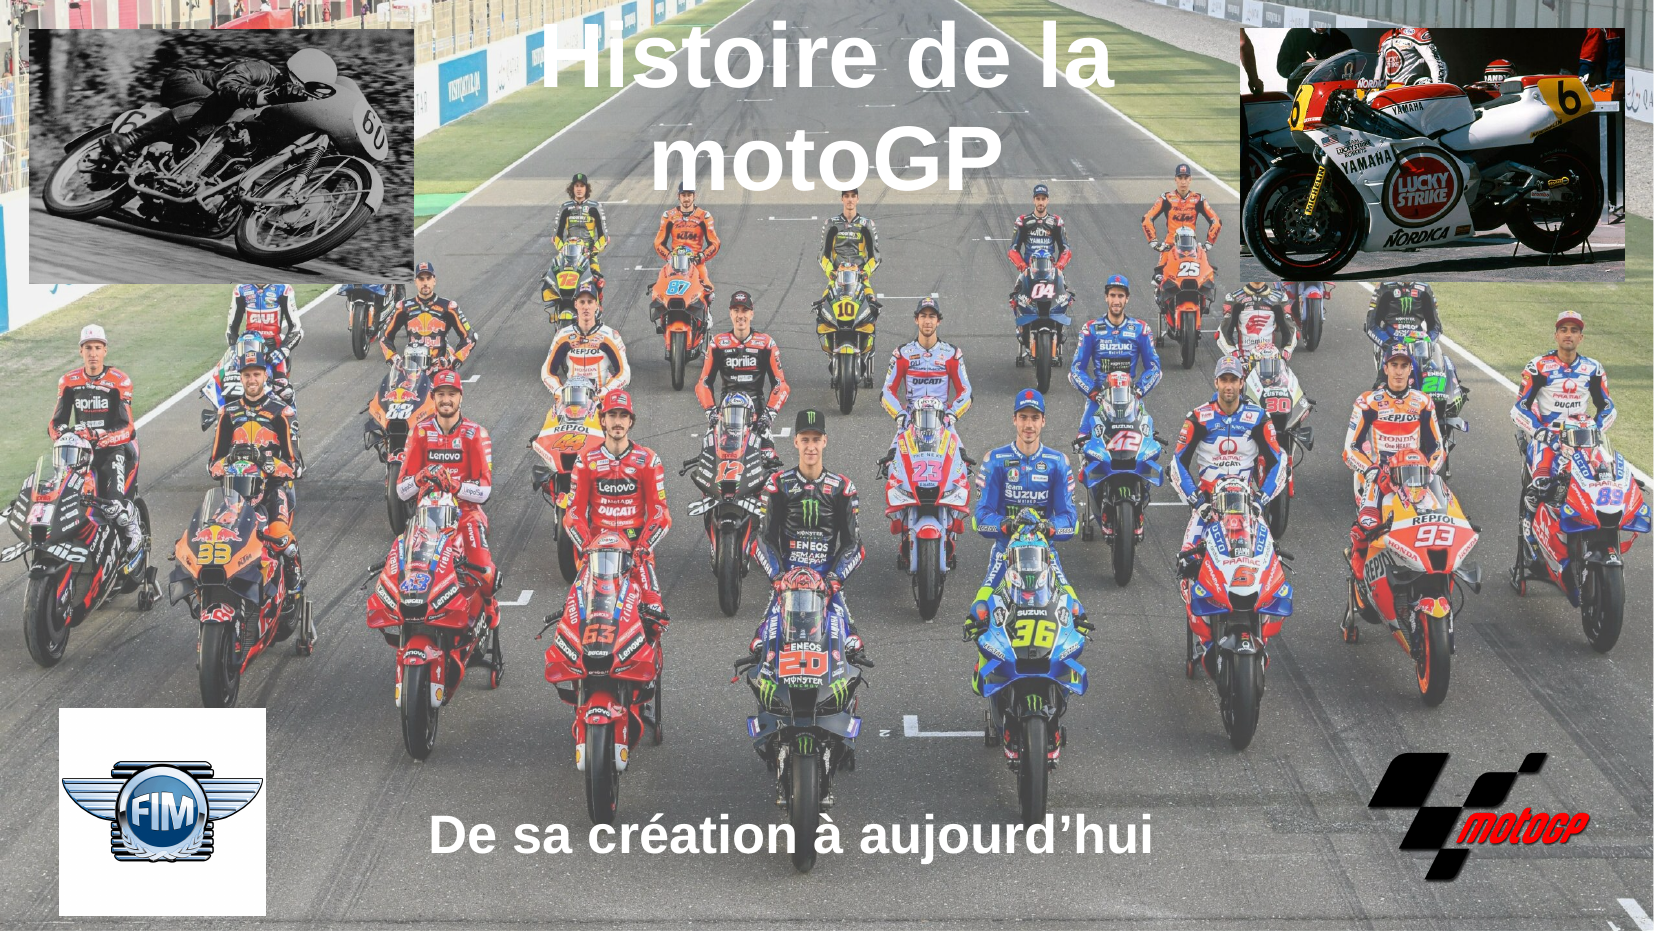

# Histoire de la motoGP
De sa création à aujourd’hui